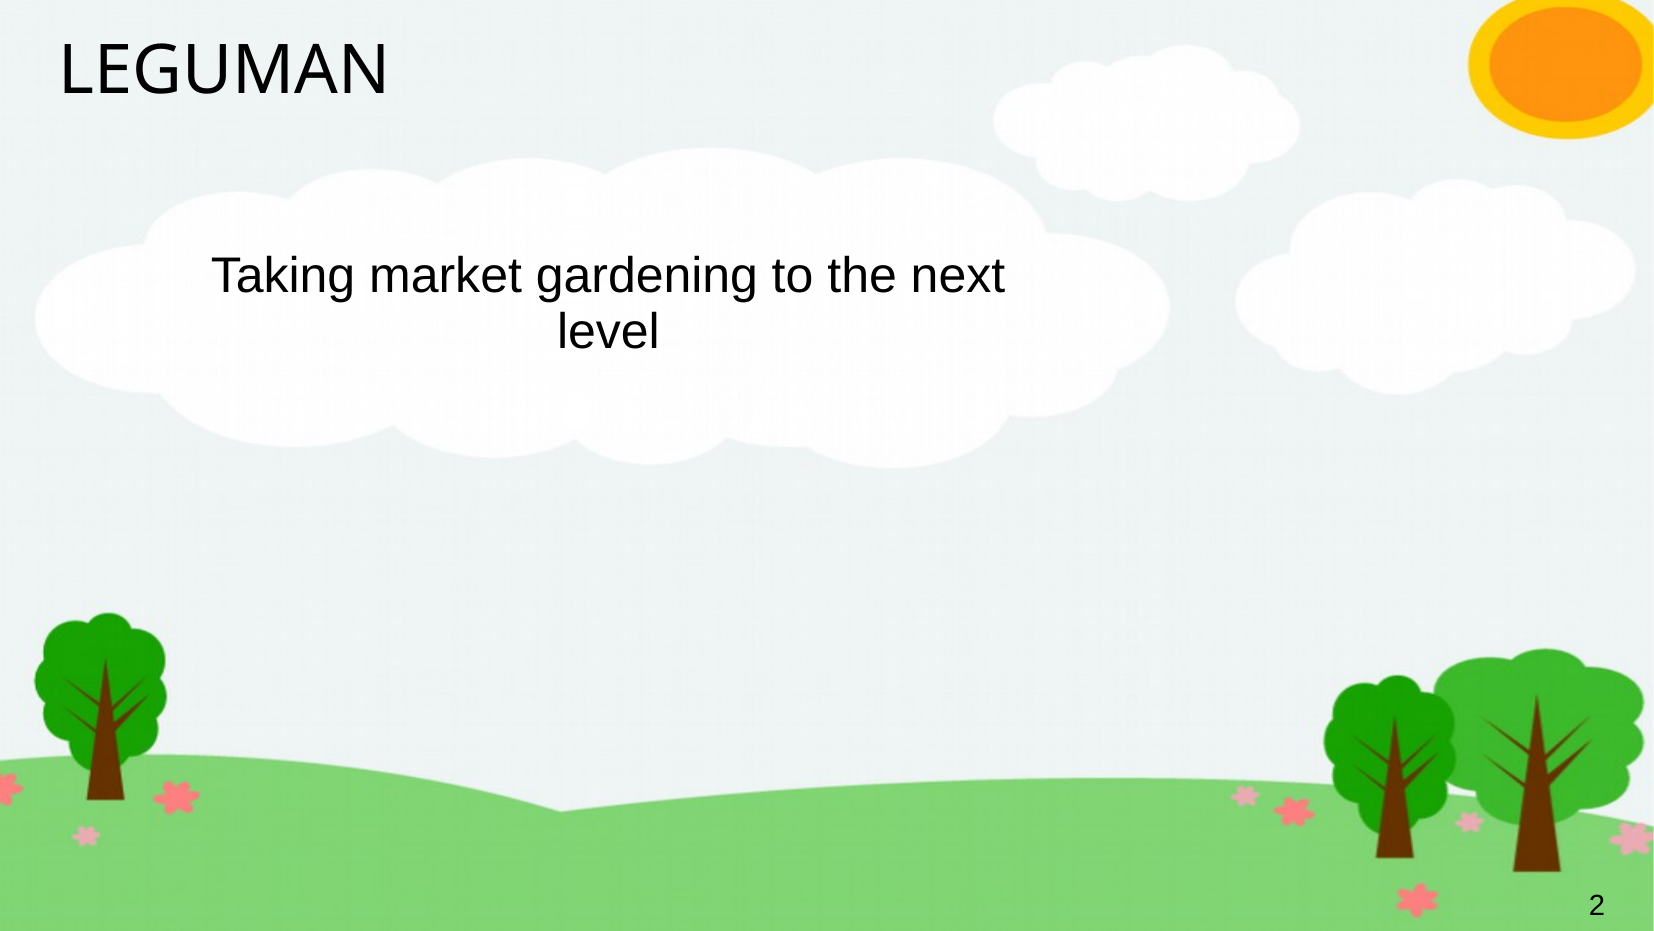

# LEGUMAN
Taking market gardening to the next level